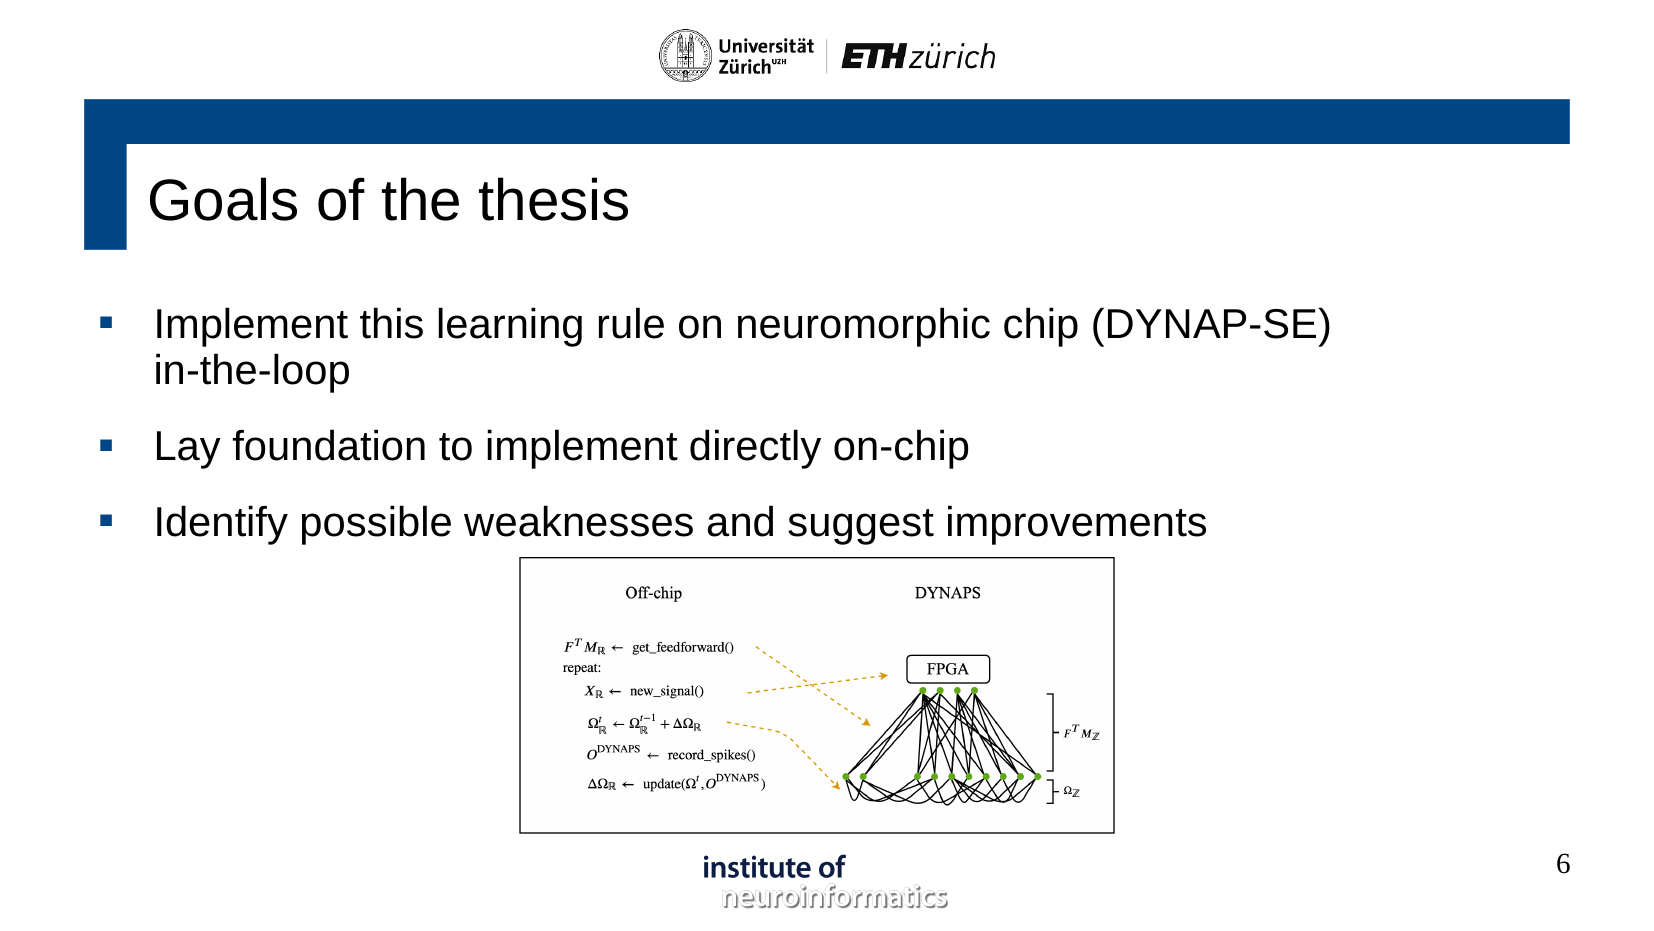

# Goals of the thesis
Implement this learning rule on neuromorphic chip (DYNAP-SE)
in-the-loop
Lay foundation to implement directly on-chip
Identify possible weaknesses and suggest improvements
6